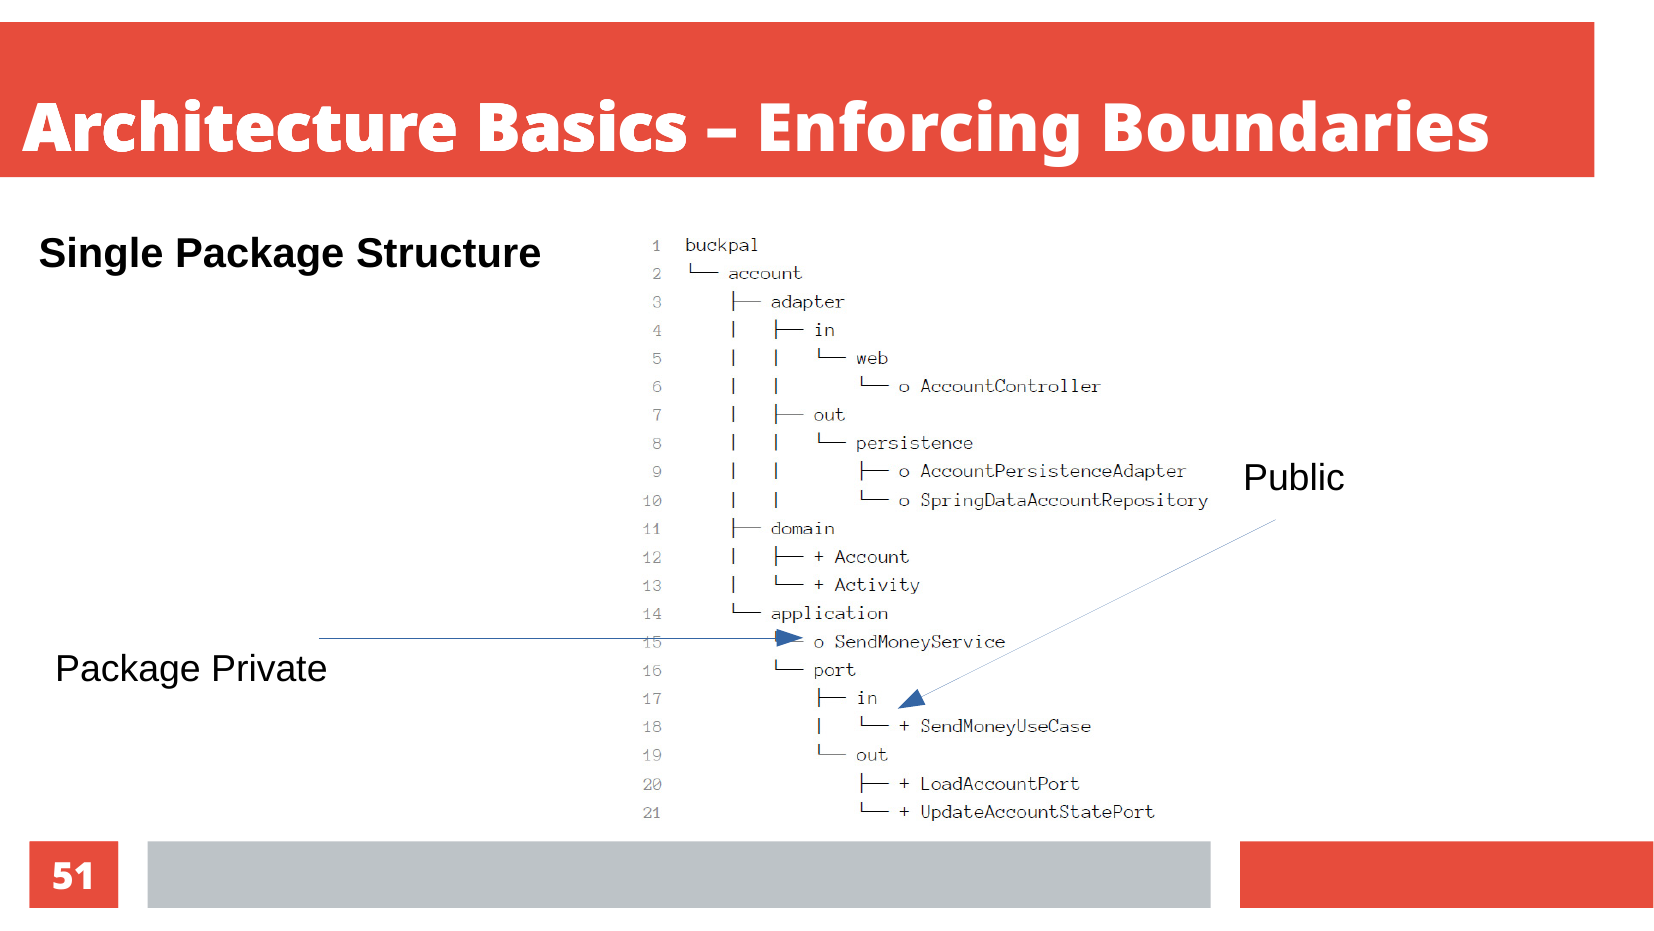

Architecture Basics – Enforcing Boundaries
Architecture Basics
Architecture Basics
# Architecture Basics
Single Package Structure
Public
Package Private
51